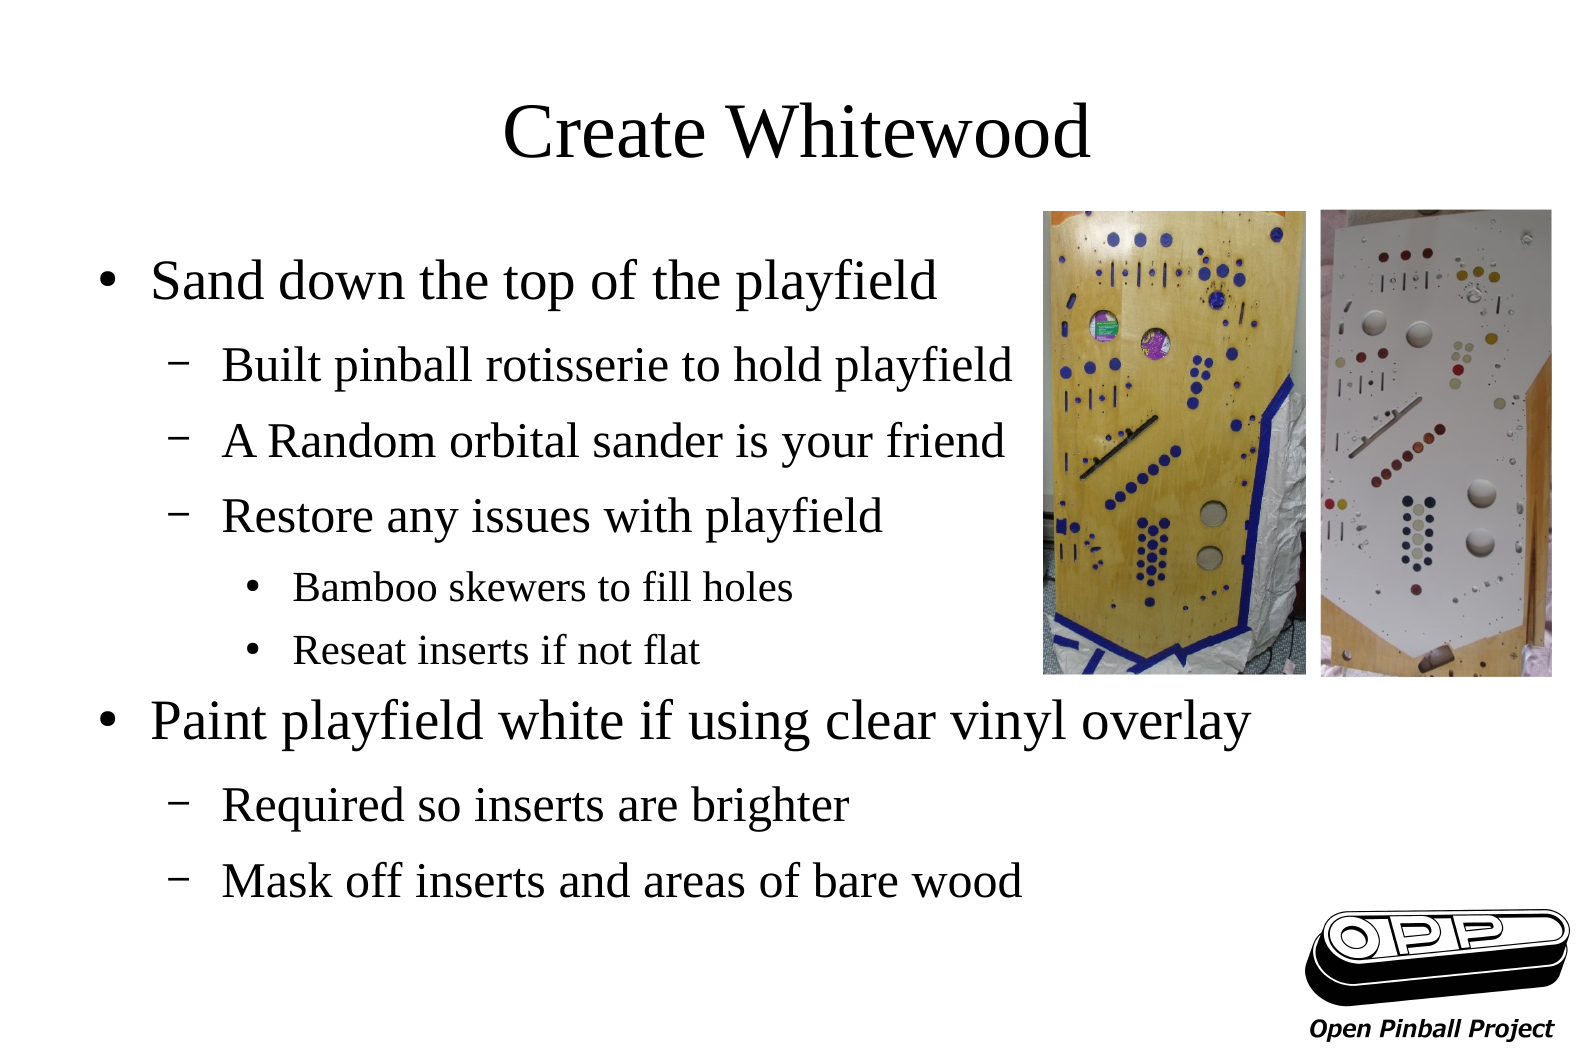

# Create Whitewood
Sand down the top of the playfield
Built pinball rotisserie to hold playfield
A Random orbital sander is your friend
Restore any issues with playfield
Bamboo skewers to fill holes
Reseat inserts if not flat
Paint playfield white if using clear vinyl overlay
Required so inserts are brighter
Mask off inserts and areas of bare wood